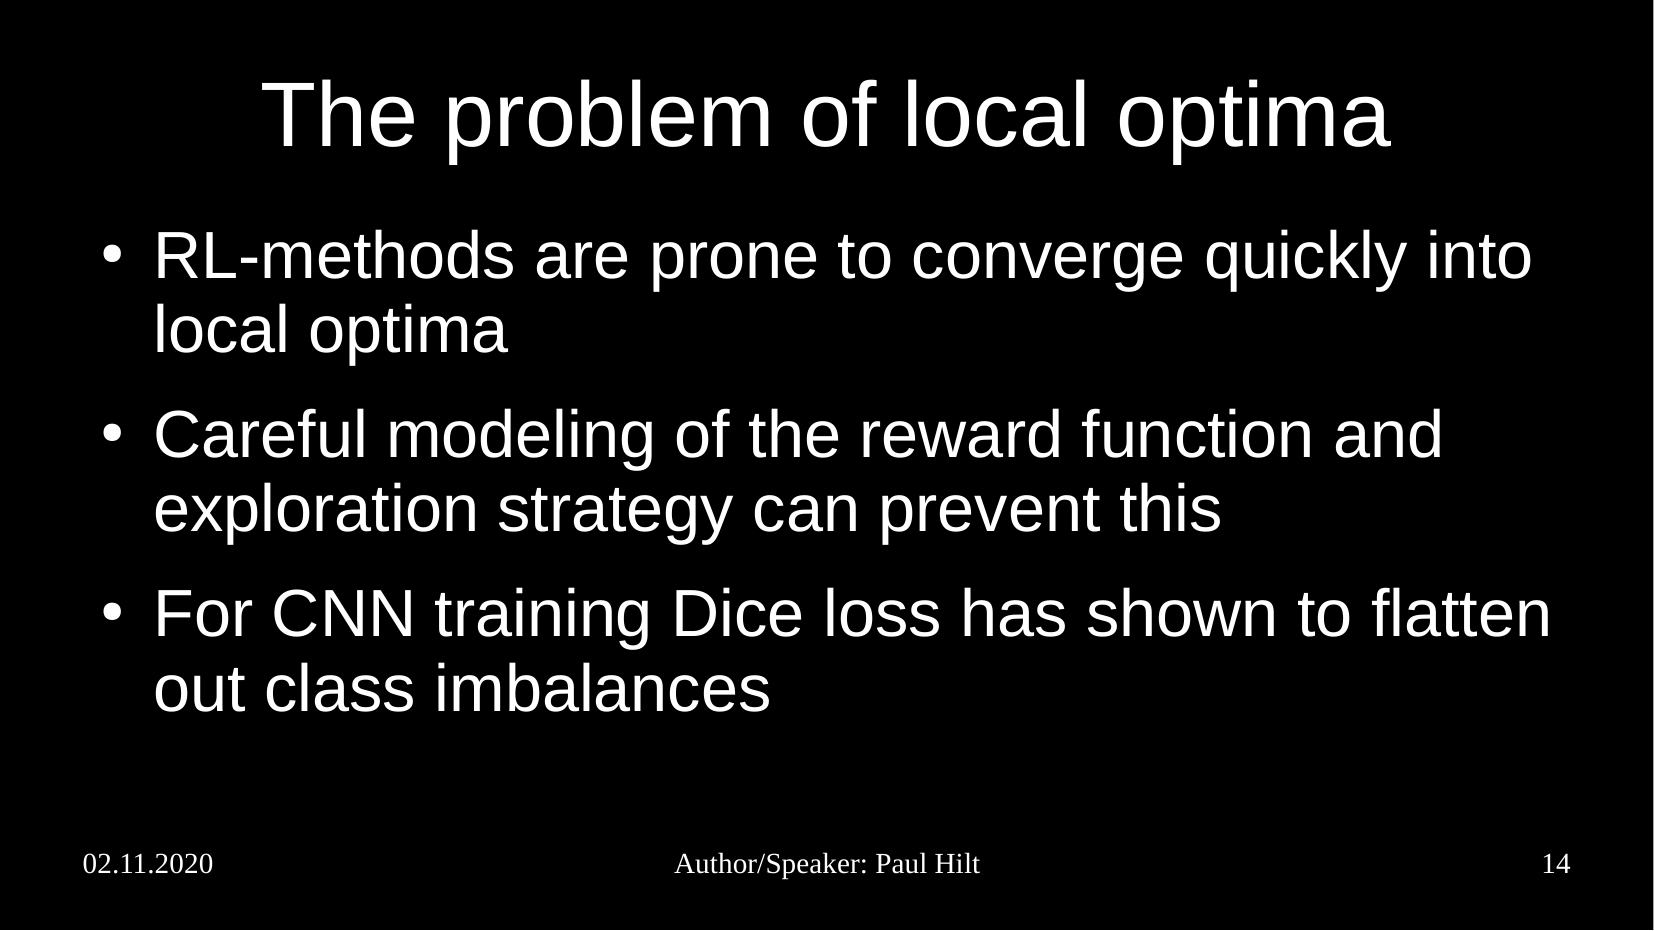

# The problem of local optima
RL-methods are prone to converge quickly into local optima
Careful modeling of the reward function and exploration strategy can prevent this
For CNN training Dice loss has shown to flatten out class imbalances
14